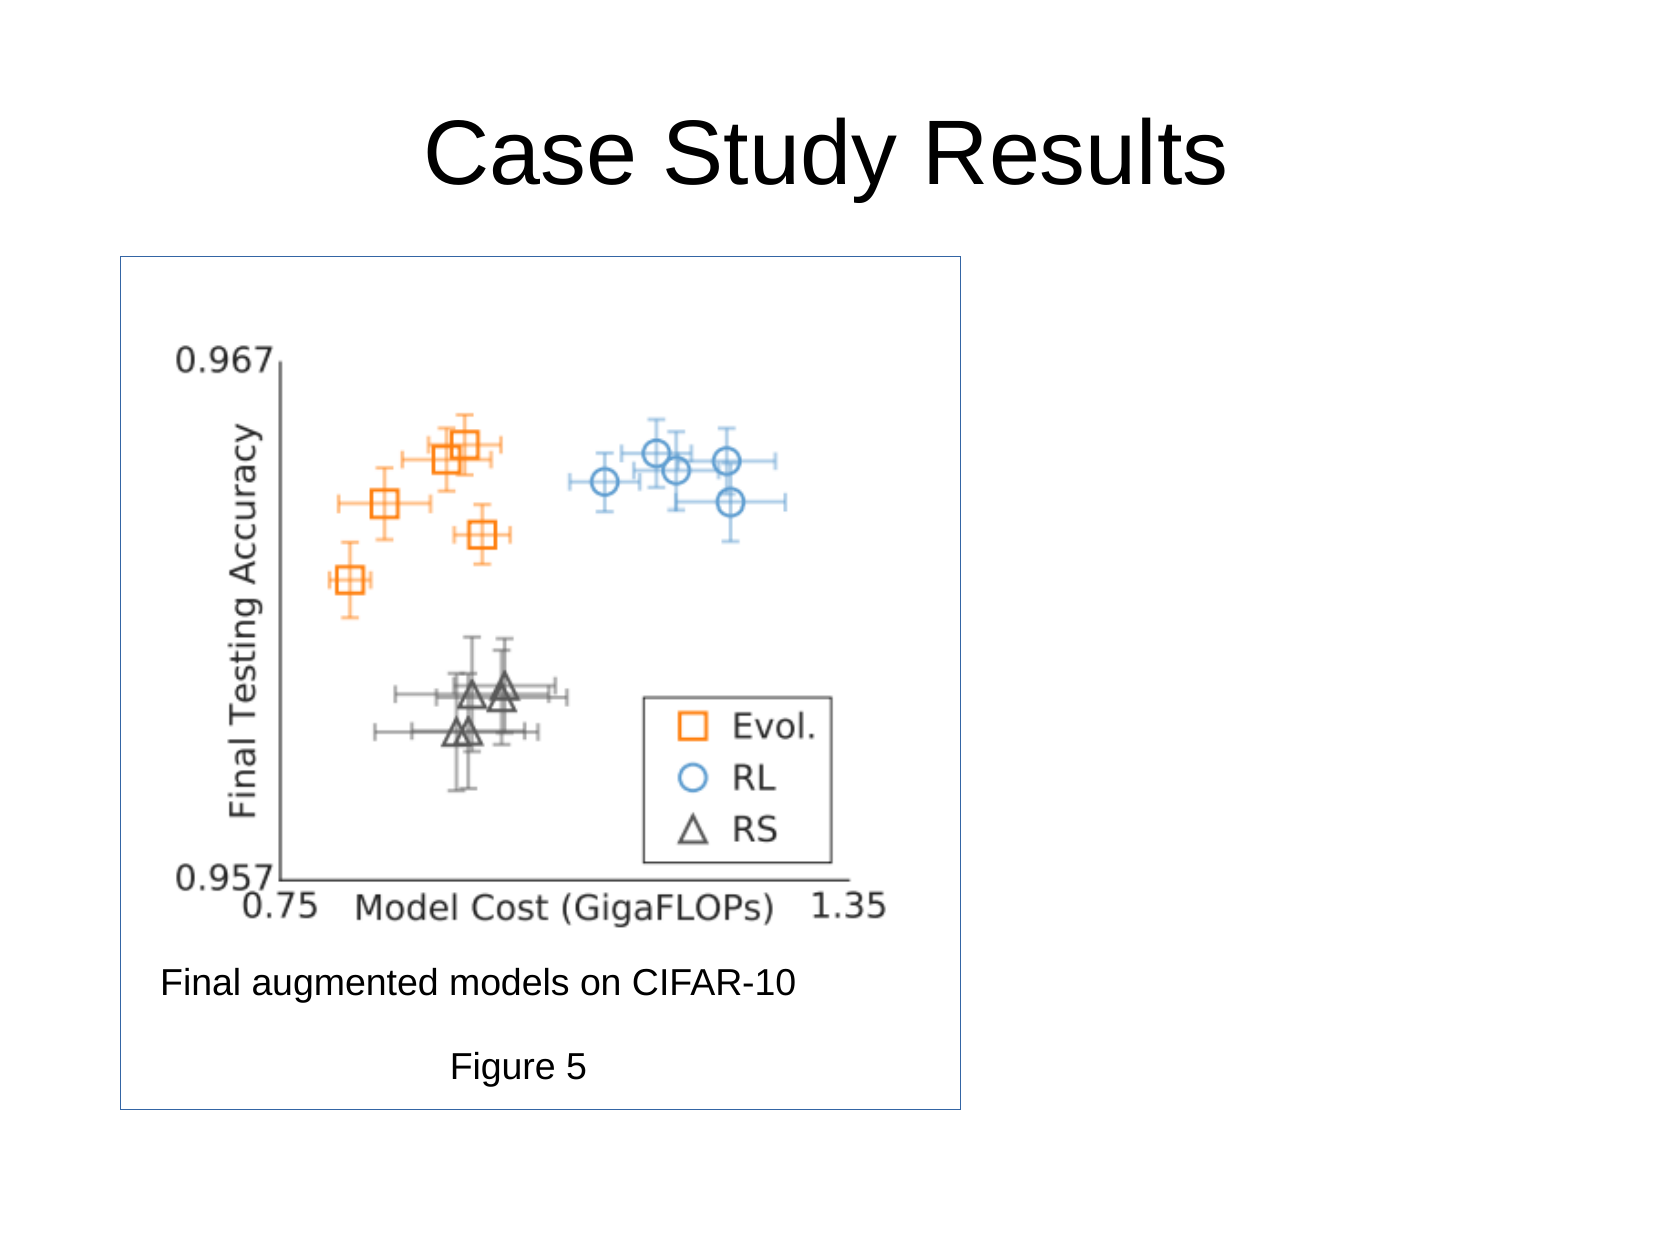

# Case Study Results
 Final augmented models on CIFAR-10
				Figure 5